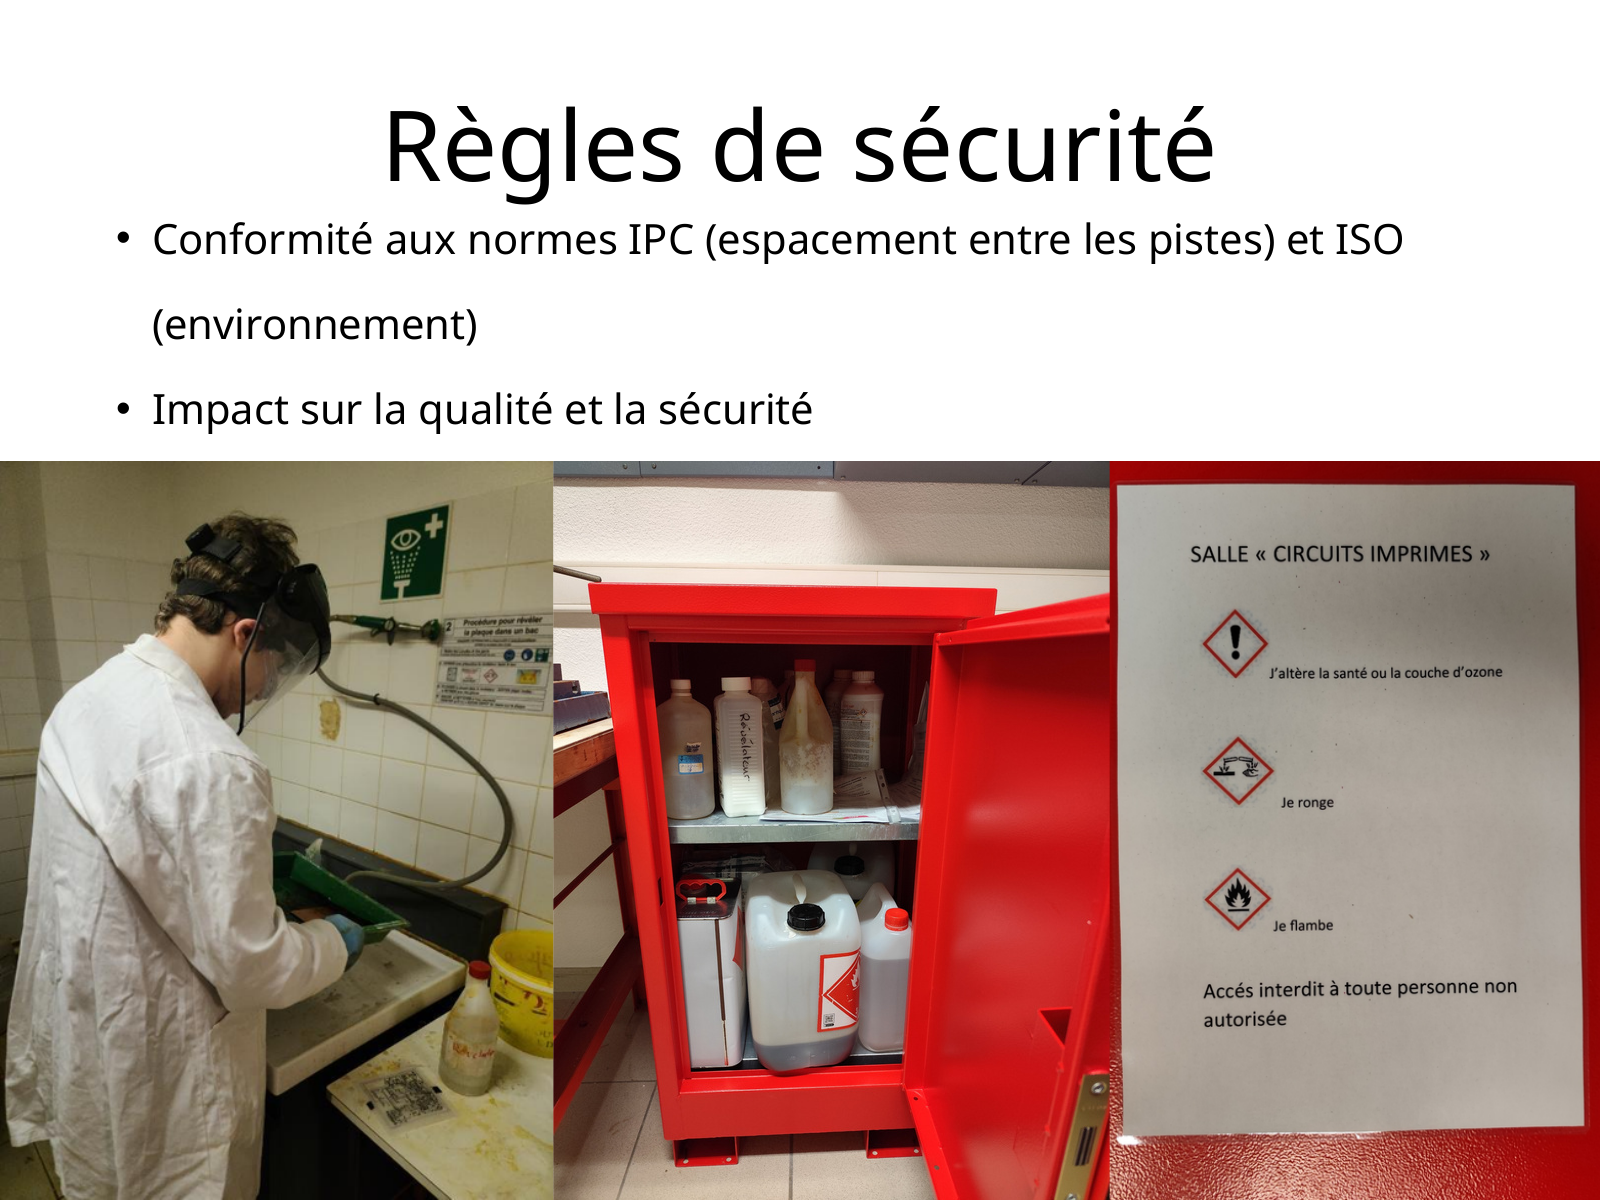

Règles de sécurité
Conformité aux normes IPC (espacement entre les pistes) et ISO (environnement)
Impact sur la qualité et la sécurité